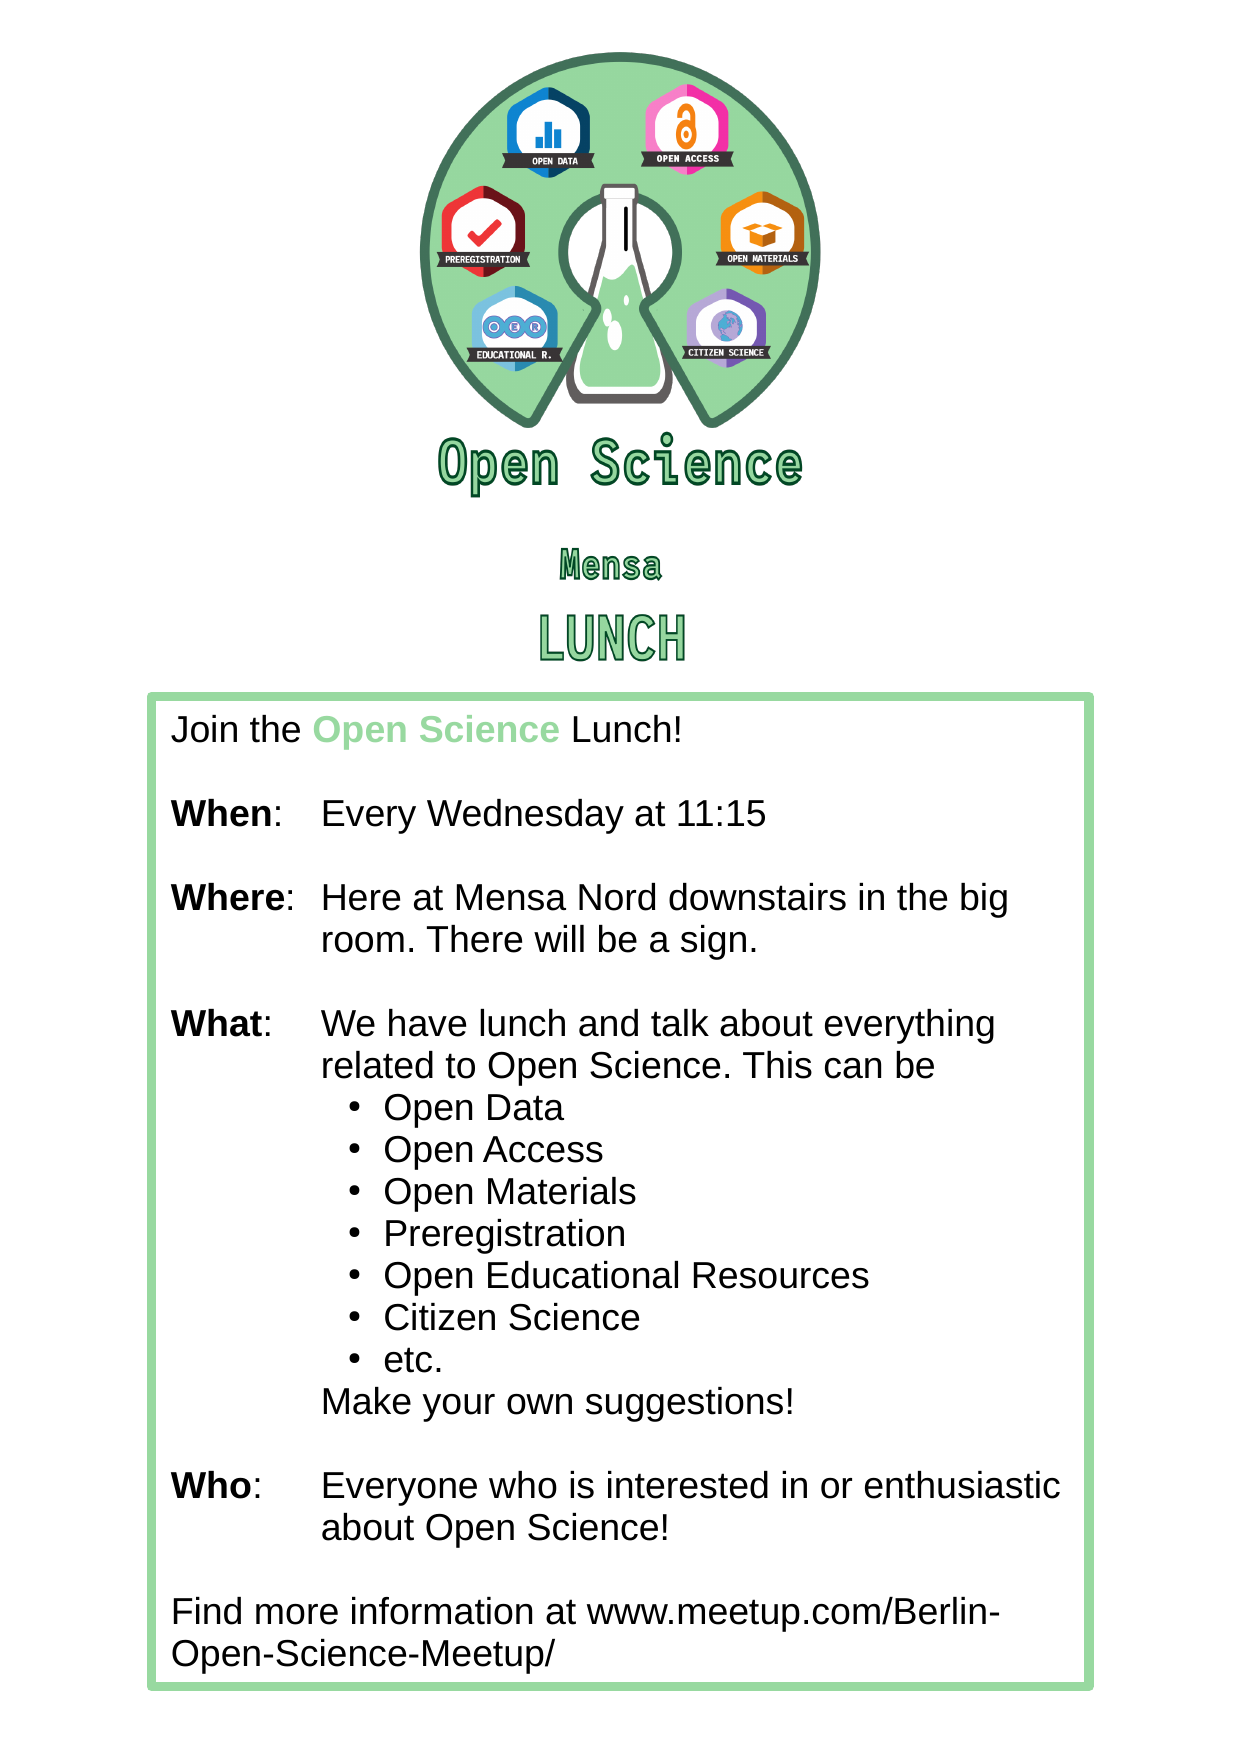

Join the Open Science Lunch!
When: 	Every Wednesday at 11:15
Where: 	Here at Mensa Nord downstairs in the big 		room. There will be a sign.
What:	We have lunch and talk about everything 		related to Open Science. This can be
Open Data
Open Access
Open Materials
Preregistration
Open Educational Resources
Citizen Science
etc.
		Make your own suggestions!
Who:	Everyone who is interested in or enthusiastic 		about Open Science!
Find more information at www.meetup.com/Berlin-Open-Science-Meetup/